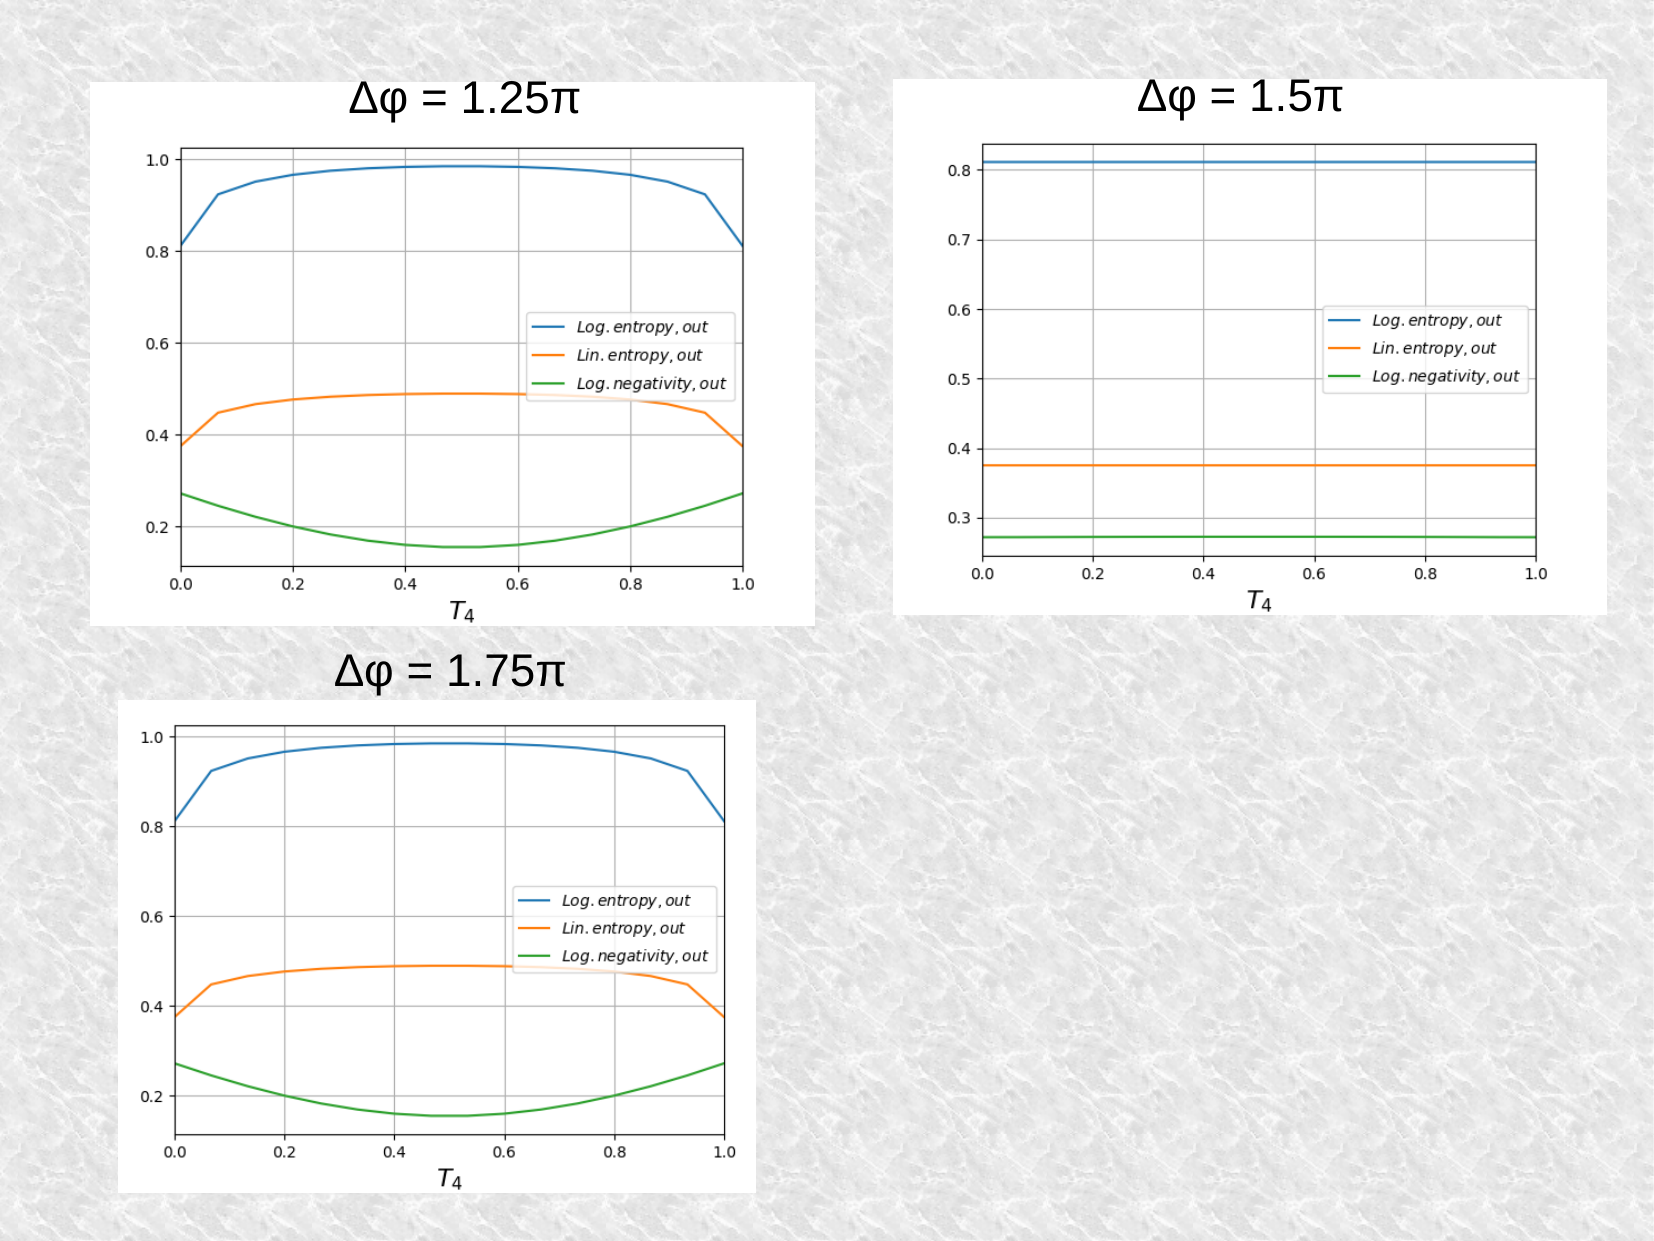

Δφ = 1.5π
Δφ = 1.25π
Δφ = 1.75π